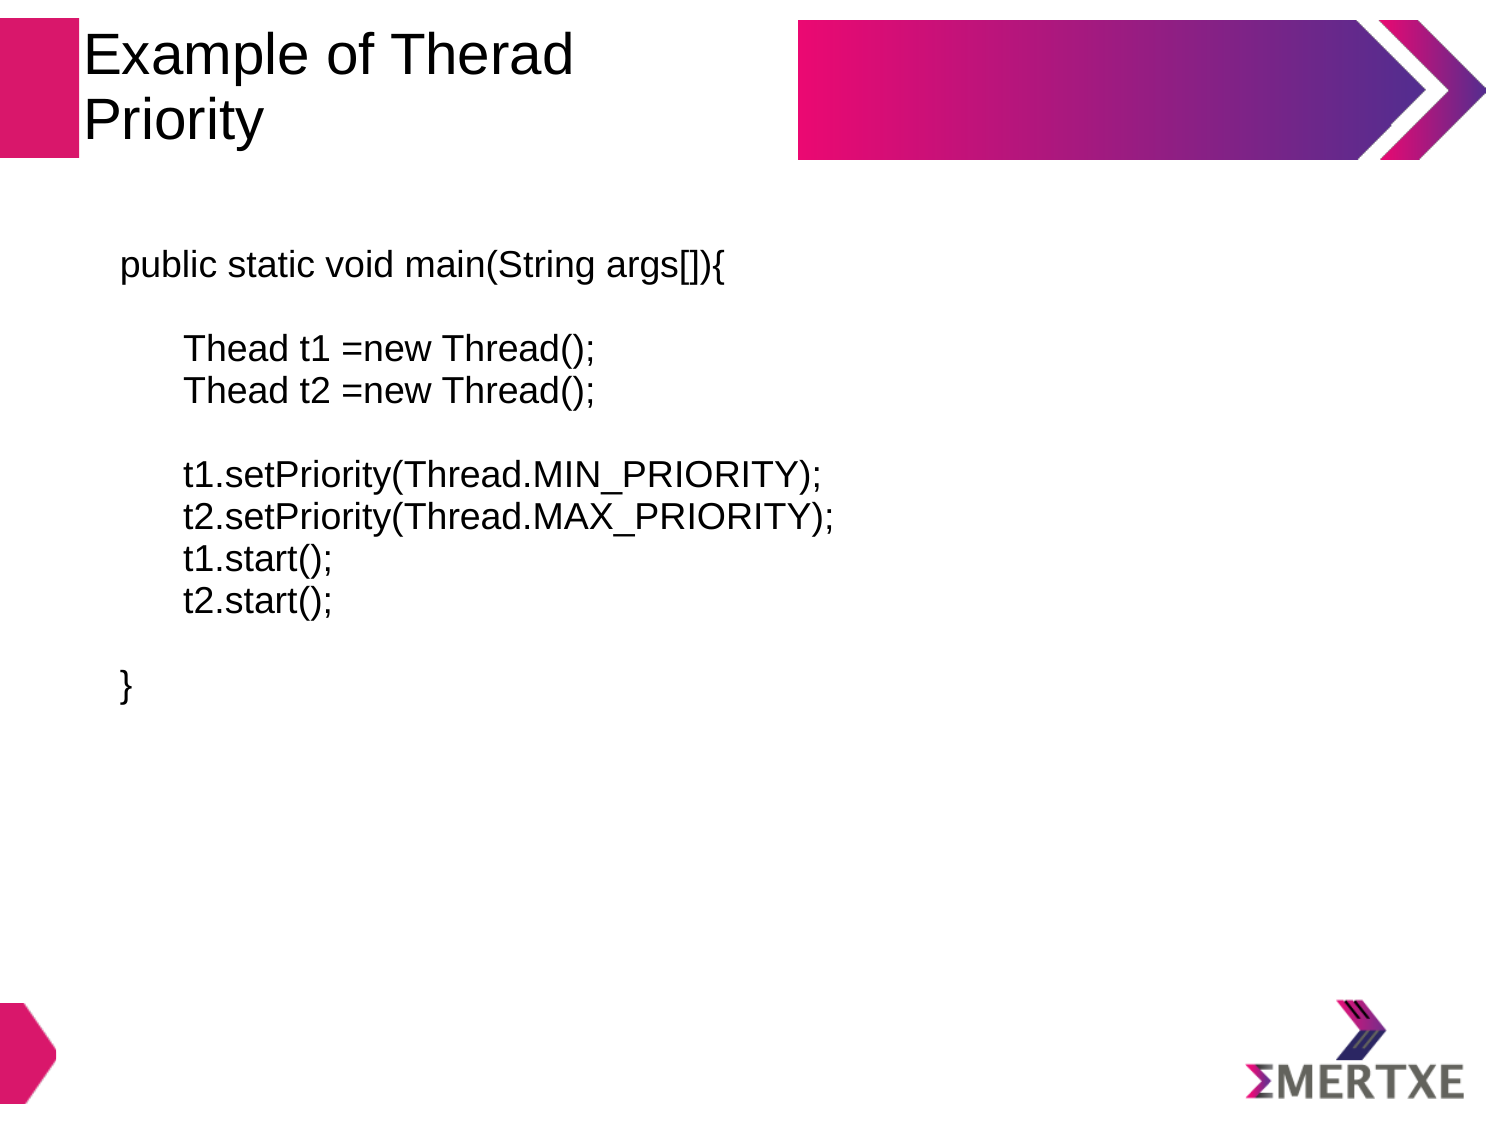

Example of Therad Priority
 public static void main(String args[]){
	Thead t1 =new Thread();
 	Thead t2 =new Thread();
 	t1.setPriority(Thread.MIN_PRIORITY);
 	t2.setPriority(Thread.MAX_PRIORITY);
 	t1.start();
 	t2.start();
 }